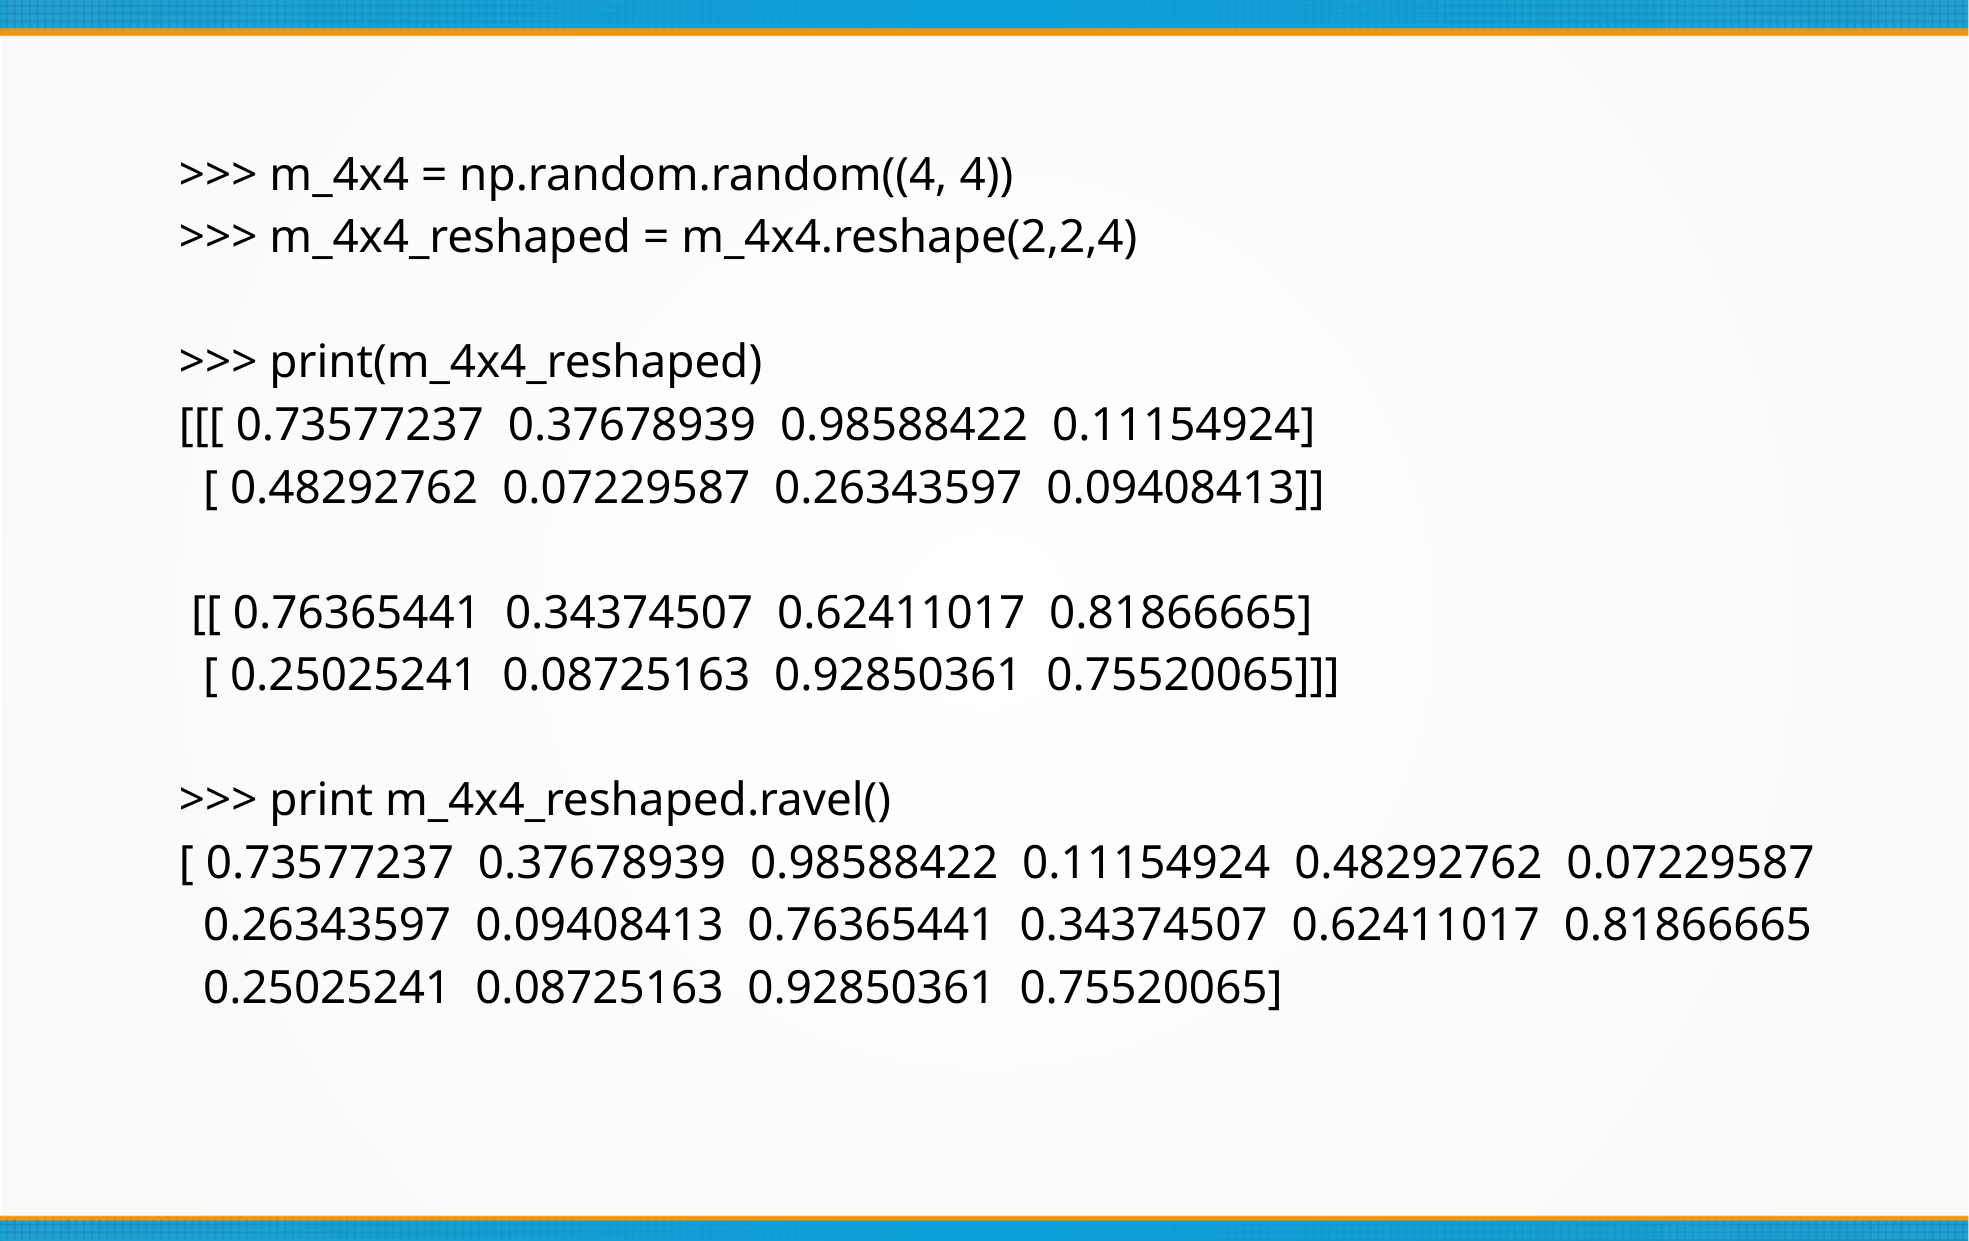

>>> m_4x4 = np.random.random((4, 4))
>>> m_4x4_reshaped = m_4x4.reshape(2,2,4)
>>> print(m_4x4_reshaped)
[[[ 0.73577237 0.37678939 0.98588422 0.11154924]
 [ 0.48292762 0.07229587 0.26343597 0.09408413]]
 [[ 0.76365441 0.34374507 0.62411017 0.81866665]
 [ 0.25025241 0.08725163 0.92850361 0.75520065]]]
>>> print m_4x4_reshaped.ravel()
[ 0.73577237 0.37678939 0.98588422 0.11154924 0.48292762 0.07229587
 0.26343597 0.09408413 0.76365441 0.34374507 0.62411017 0.81866665
 0.25025241 0.08725163 0.92850361 0.75520065]